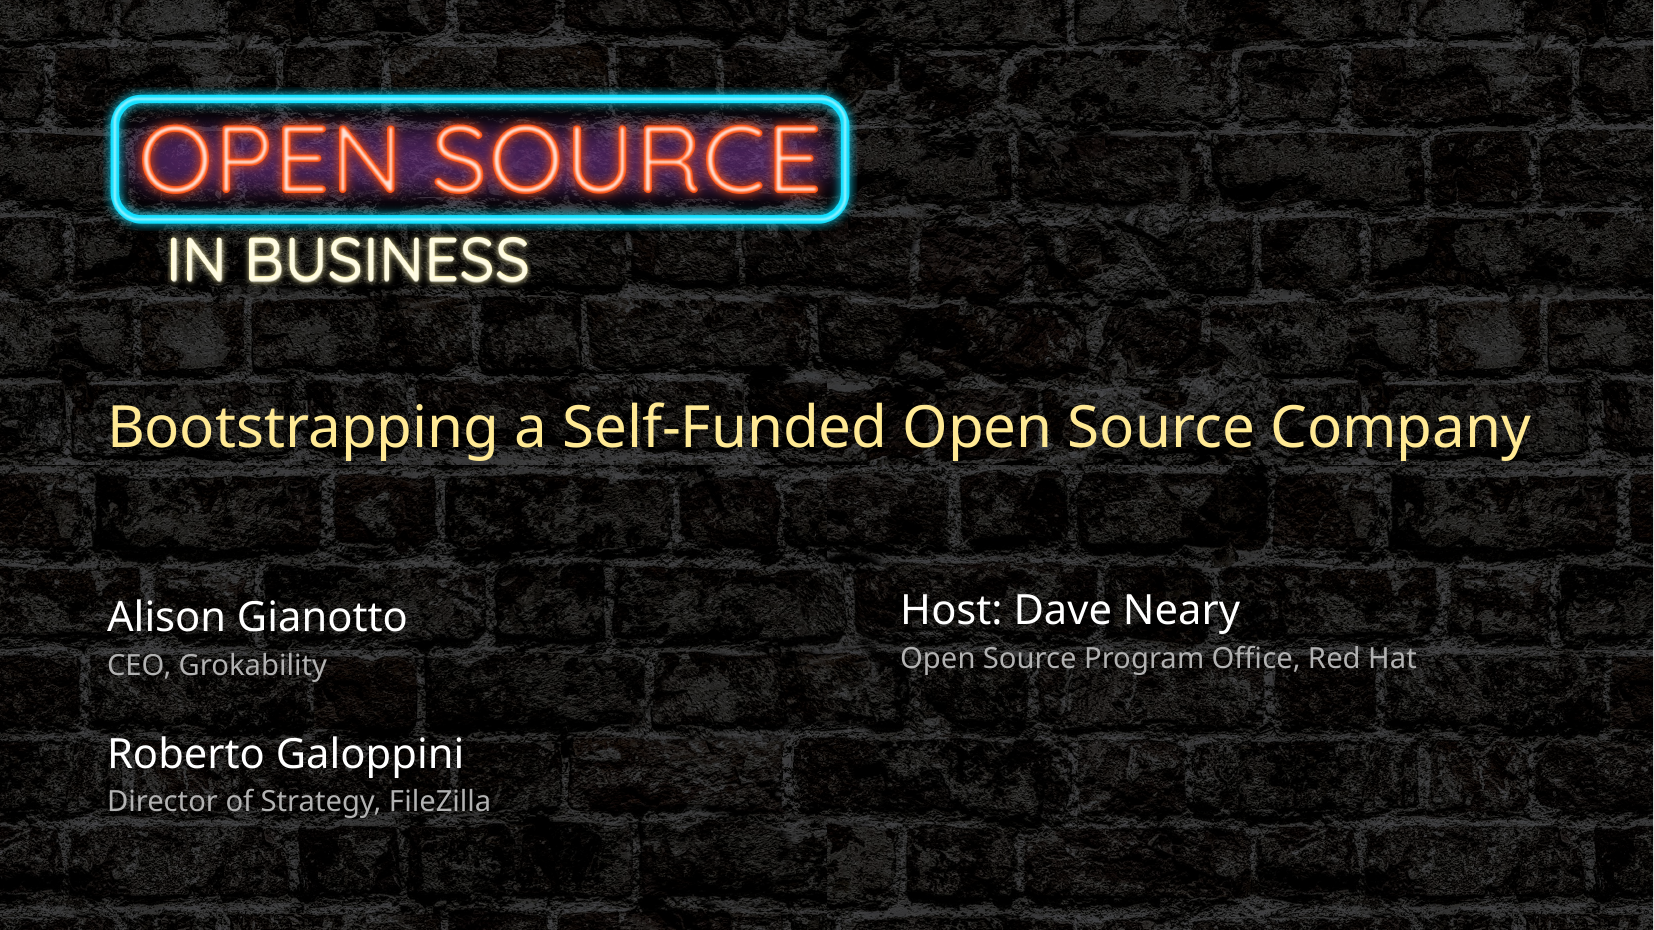

# Bootstrapping a Self-Funded Open Source Company
Host: Dave Neary
Open Source Program Office, Red Hat
Alison Gianotto
CEO, Grokability
Roberto Galoppini
Director of Strategy, FileZilla